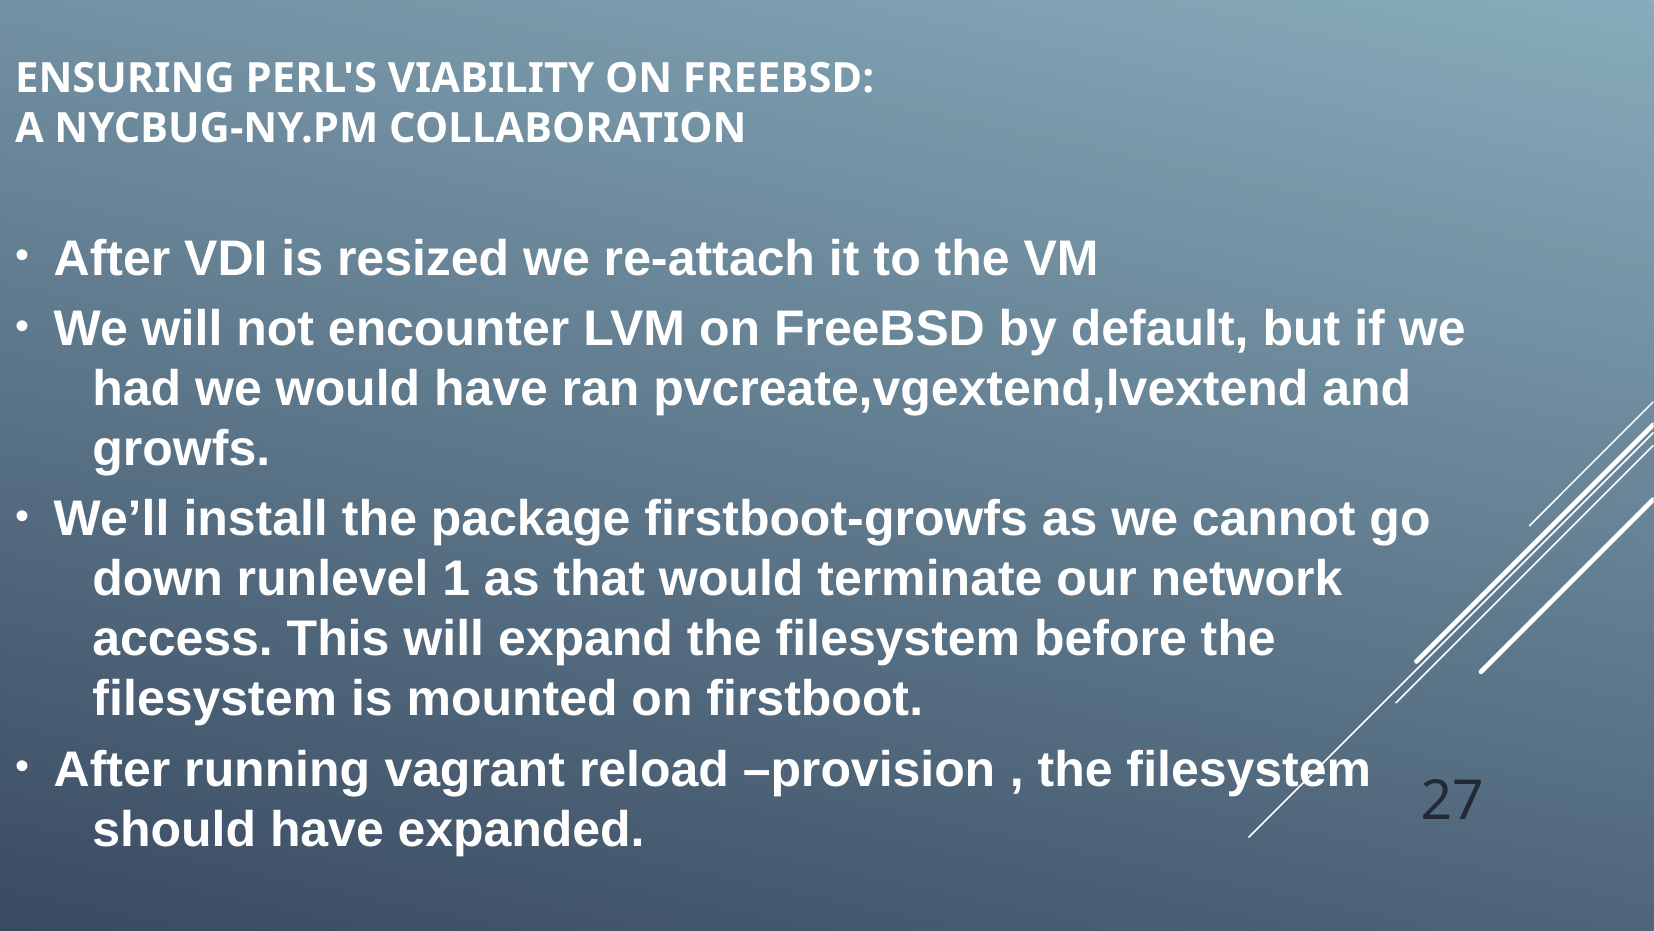

# Ensuring Perl's Viability on FreeBSD: A NYCBUG-NY.PM Collaboration
After VDI is resized we re-attach it to the VM
We will not encounter LVM on FreeBSD by default, but if we had we would have ran pvcreate,vgextend,lvextend and growfs.
We’ll install the package firstboot-growfs as we cannot go down runlevel 1 as that would terminate our network access. This will expand the filesystem before the filesystem is mounted on firstboot.
After running vagrant reload –provision , the filesystem should have expanded.
27